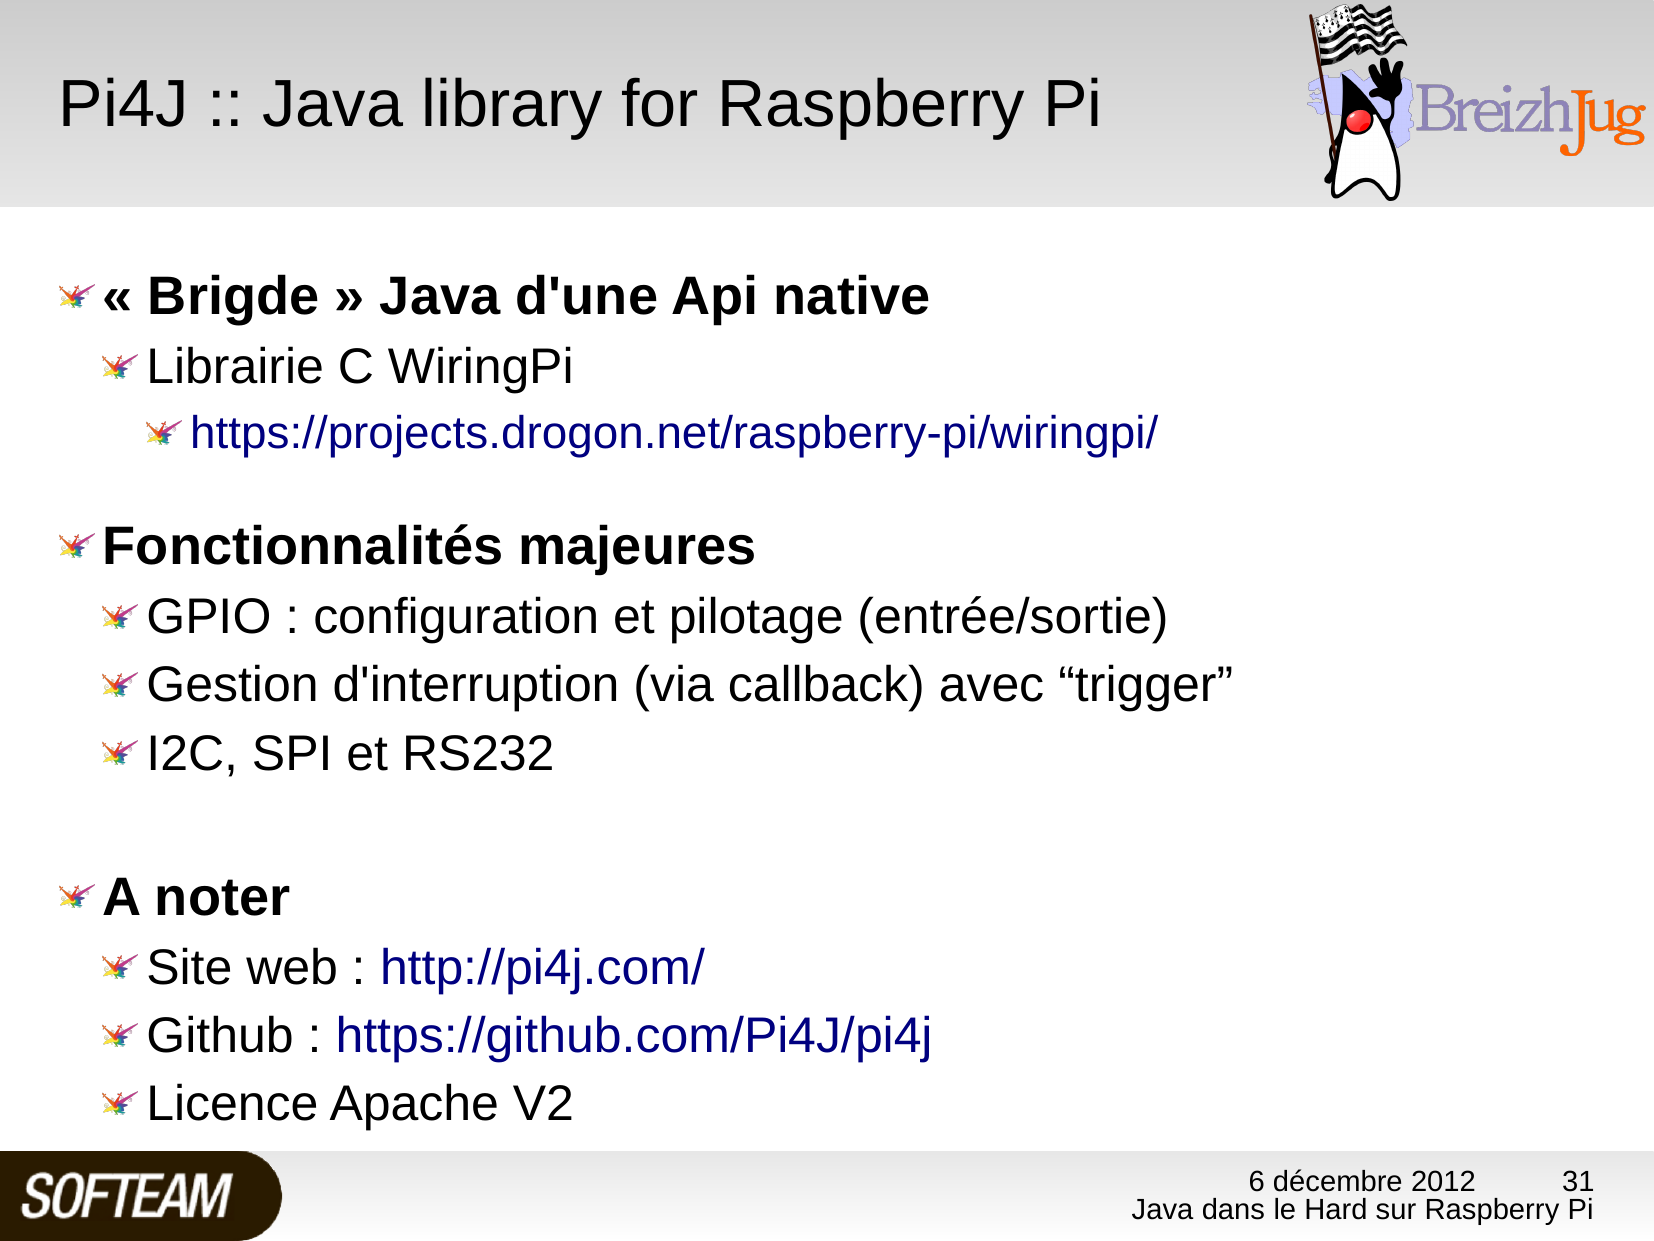

# Pi4J :: Java library for Raspberry Pi
« Brigde » Java d'une Api native
Librairie C WiringPi
https://projects.drogon.net/raspberry-pi/wiringpi/
Fonctionnalités majeures
GPIO : configuration et pilotage (entrée/sortie)
Gestion d'interruption (via callback) avec “trigger”
I2C, SPI et RS232
A noter
Site web : http://pi4j.com/
Github : https://github.com/Pi4J/pi4j
Licence Apache V2
14 septembre 2012
31
Beaglebone - JugSummerCamp 2012